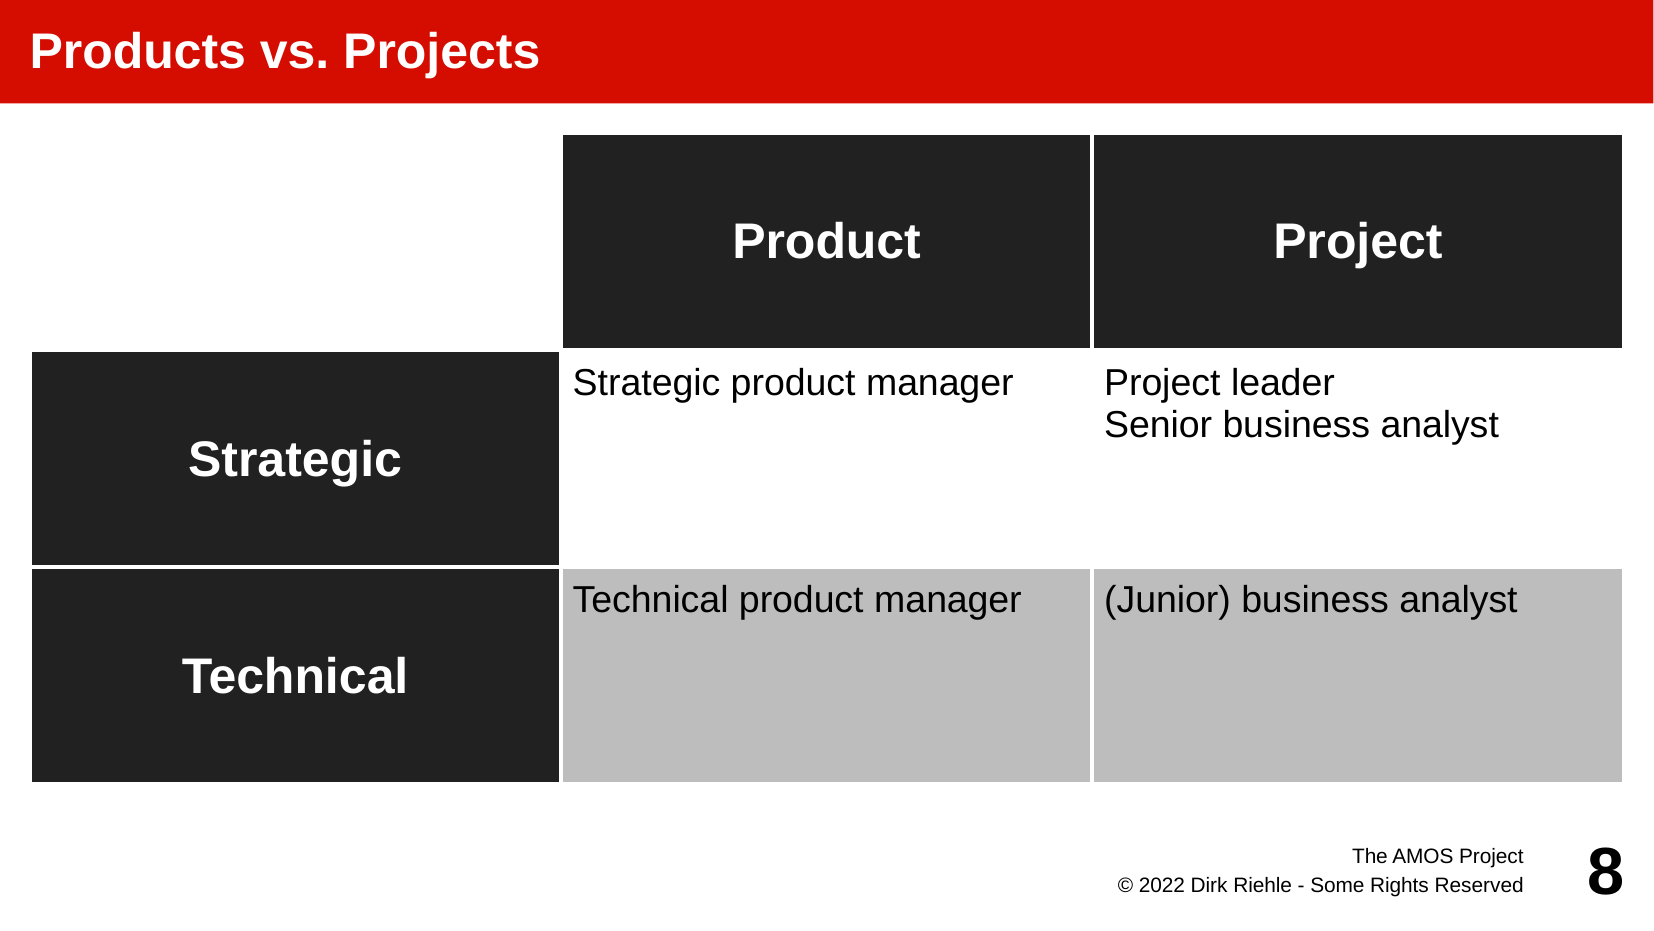

# Products vs. Projects
| | Product | Project |
| --- | --- | --- |
| Strategic | Strategic product manager | Project leader Senior business analyst |
| Technical | Technical product manager | (Junior) business analyst |
The AMOS Project
8
© 2022 Dirk Riehle - Some Rights Reserved